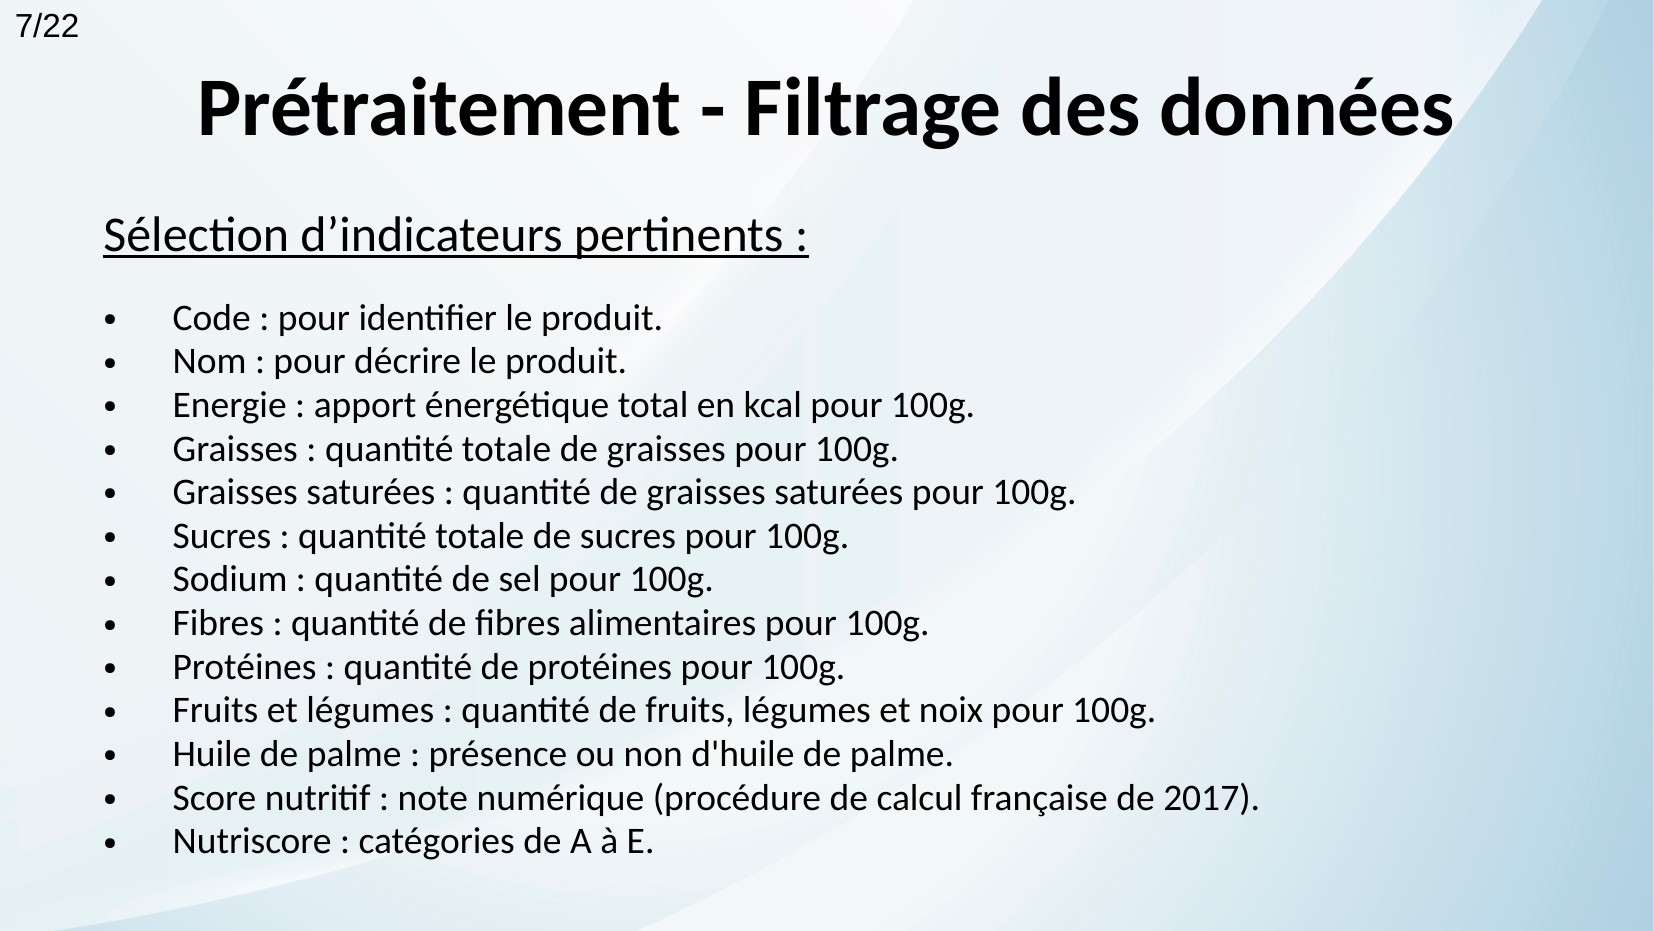

7/22
# Prétraitement - Filtrage des données
Sélection d’indicateurs pertinents :
 Code : pour identifier le produit.
 Nom : pour décrire le produit.
 Energie : apport énergétique total en kcal pour 100g.
 Graisses : quantité totale de graisses pour 100g.
 Graisses saturées : quantité de graisses saturées pour 100g.
 Sucres : quantité totale de sucres pour 100g.
 Sodium : quantité de sel pour 100g.
 Fibres : quantité de fibres alimentaires pour 100g.
 Protéines : quantité de protéines pour 100g.
 Fruits et légumes : quantité de fruits, légumes et noix pour 100g.
 Huile de palme : présence ou non d'huile de palme.
 Score nutritif : note numérique (procédure de calcul française de 2017).
 Nutriscore : catégories de A à E.